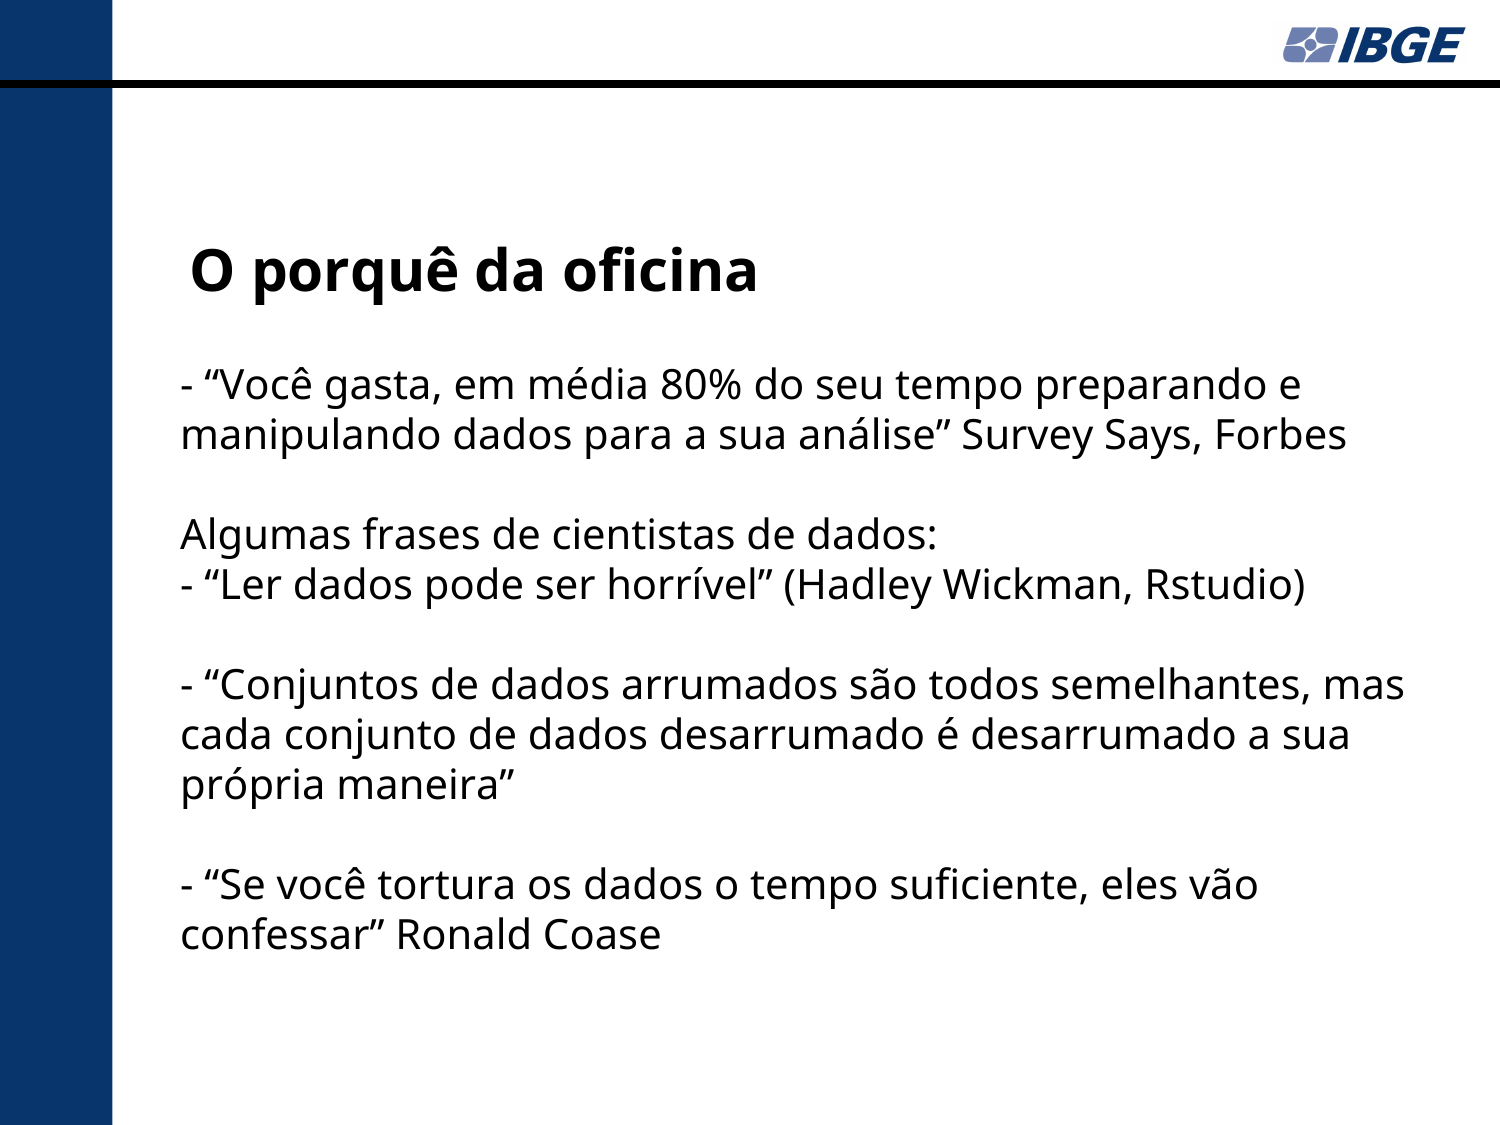

O porquê da oficina
- “Você gasta, em média 80% do seu tempo preparando e manipulando dados para a sua análise” Survey Says, Forbes
Algumas frases de cientistas de dados:
- “Ler dados pode ser horrível” (Hadley Wickman, Rstudio)
- “Conjuntos de dados arrumados são todos semelhantes, mas cada conjunto de dados desarrumado é desarrumado a sua própria maneira”
- “Se você tortura os dados o tempo suficiente, eles vão confessar” Ronald Coase